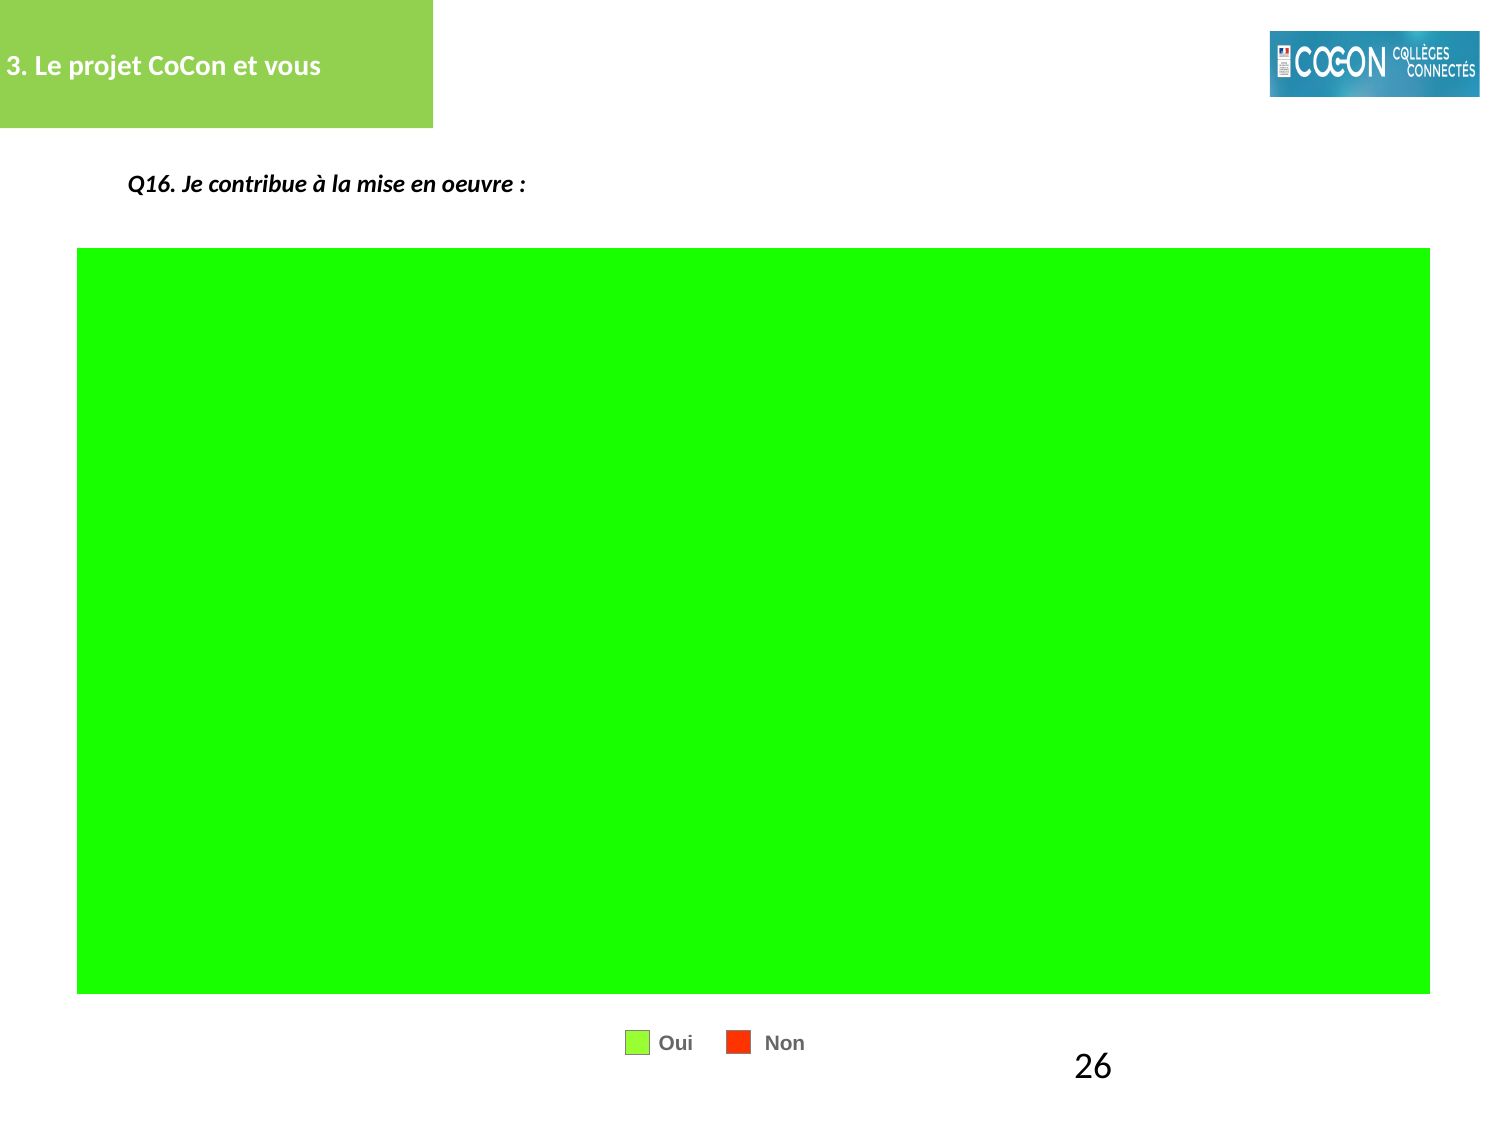

3. Le projet CoCon et vous
Q16. Je contribue à la mise en oeuvre :
Oui
Non